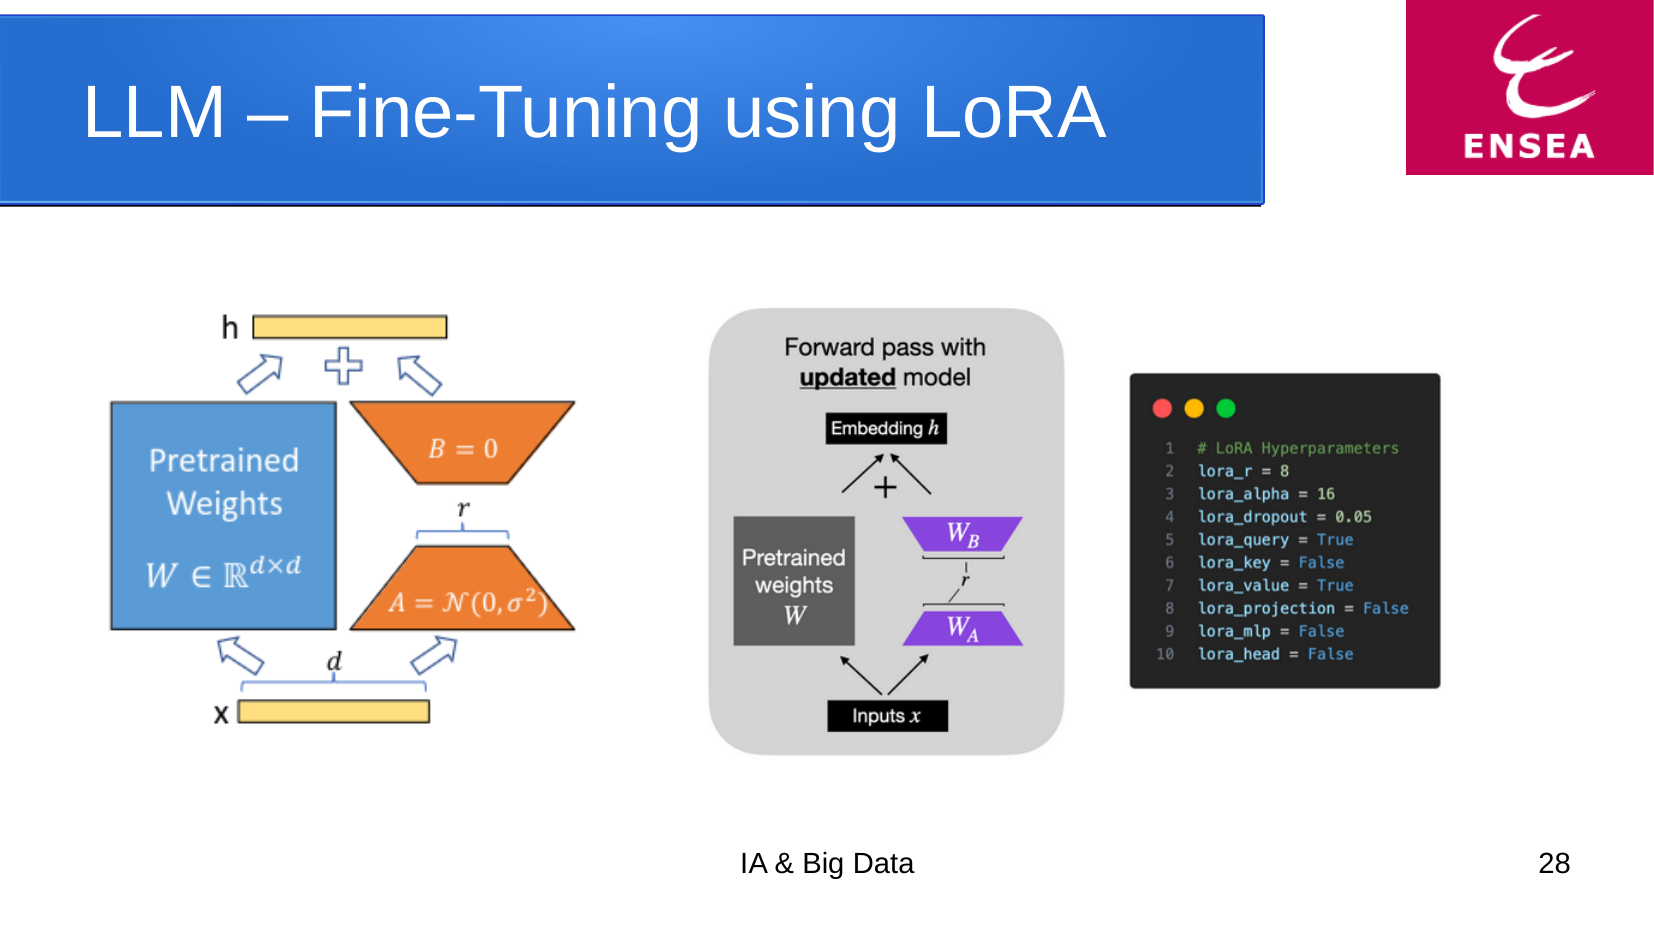

# LLM – Fine-Tuning using LoRA
IA & Big Data
28